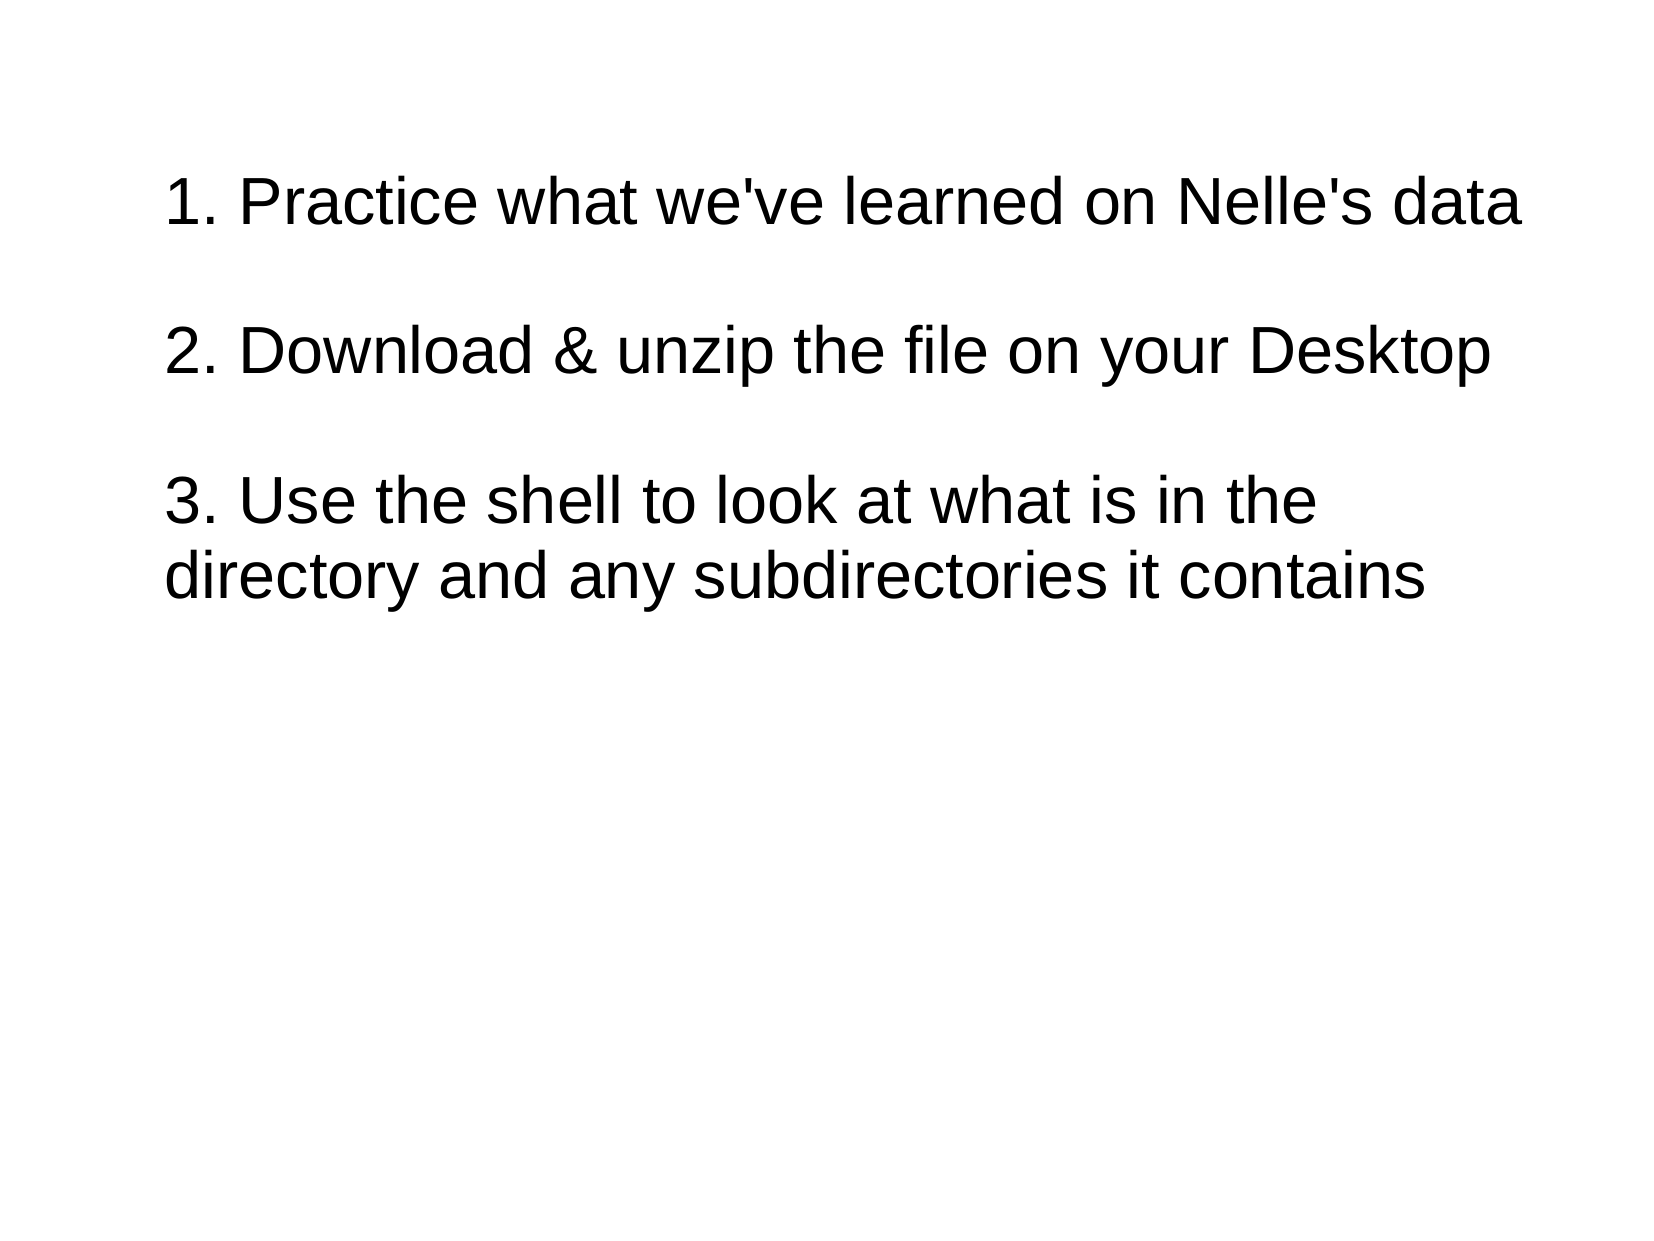

1. Practice what we've learned on Nelle's data
2. Download & unzip the file on your Desktop
3. Use the shell to look at what is in the directory and any subdirectories it contains